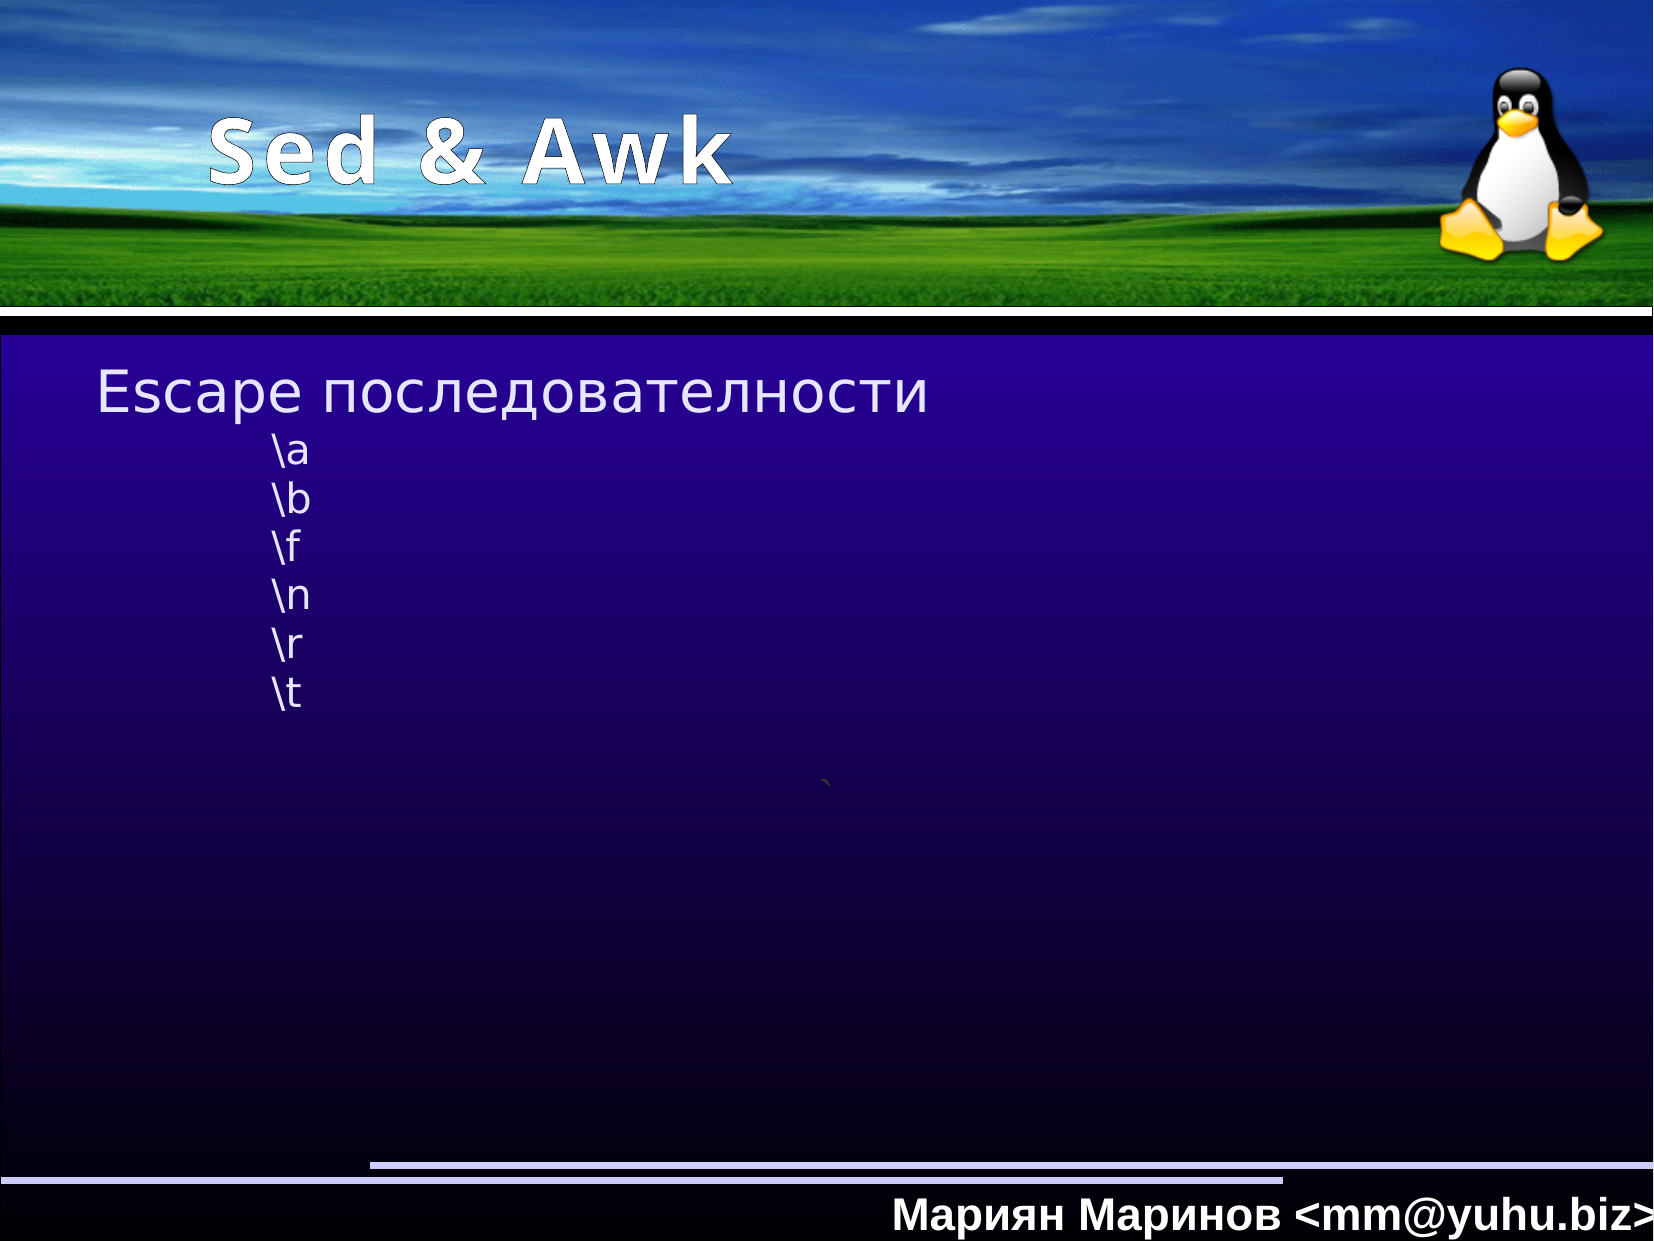

# Sed & Awk
`
Escape последователности
\a
\b
\f
\n
\r
\t
Мариян Маринов <mm@yuhu.biz>